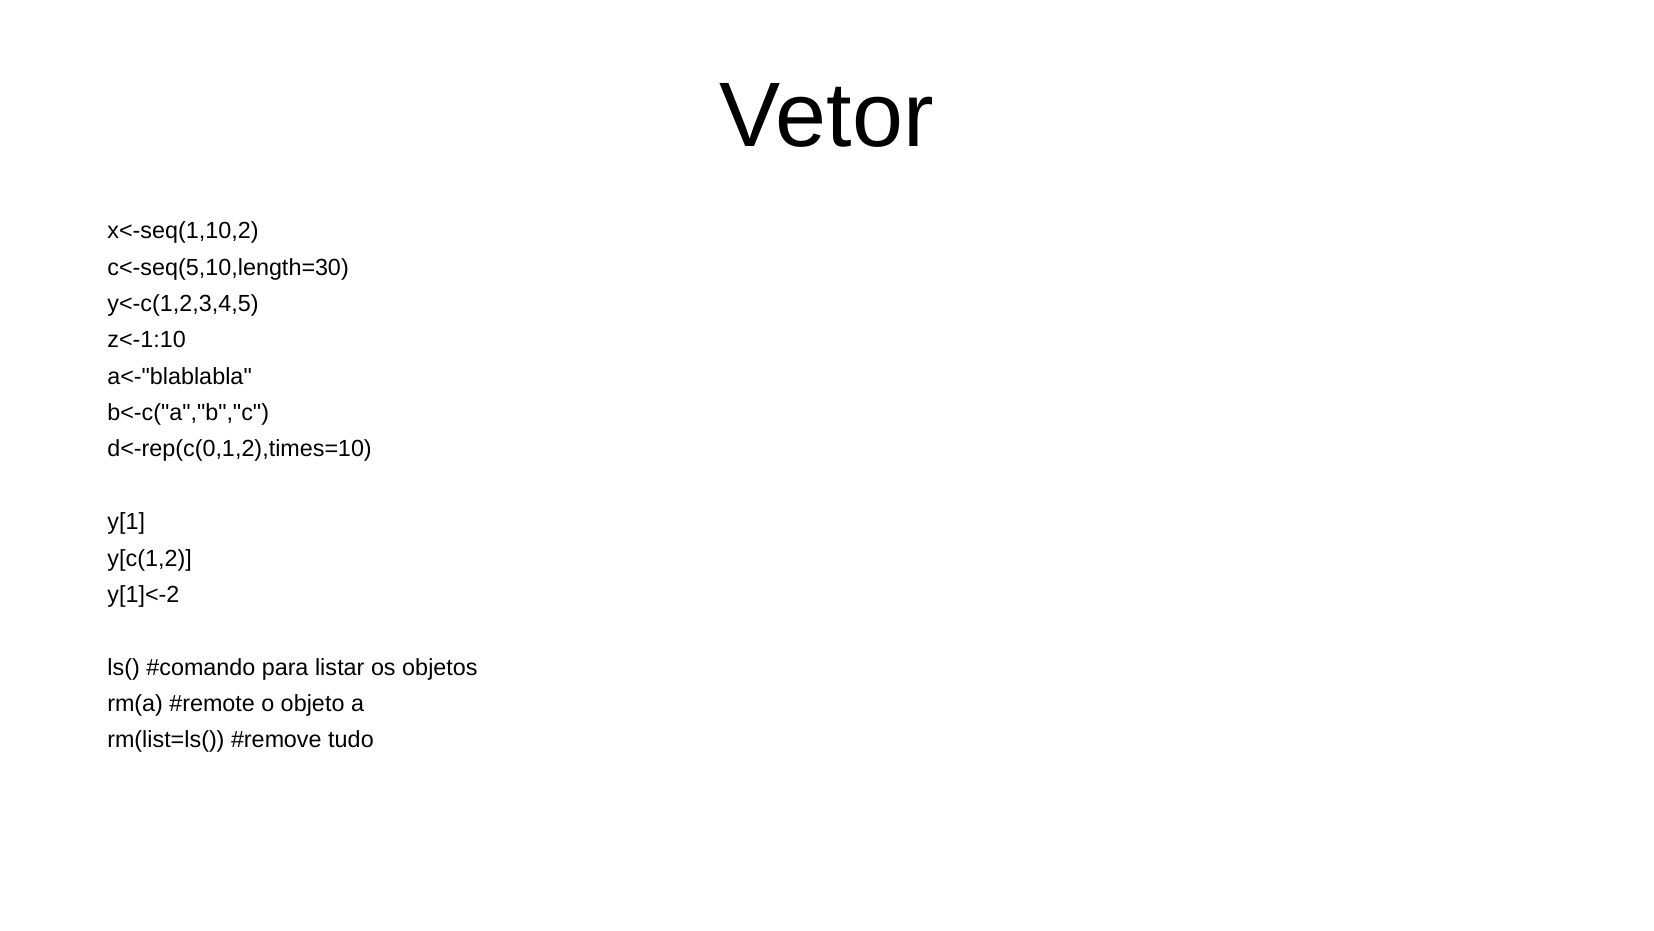

# Vetor
x<-seq(1,10,2)
c<-seq(5,10,length=30)
y<-c(1,2,3,4,5)
z<-1:10
a<-"blablabla"
b<-c("a","b","c")
d<-rep(c(0,1,2),times=10)
y[1]
y[c(1,2)]
y[1]<-2
ls() #comando para listar os objetos
rm(a) #remote o objeto a
rm(list=ls()) #remove tudo